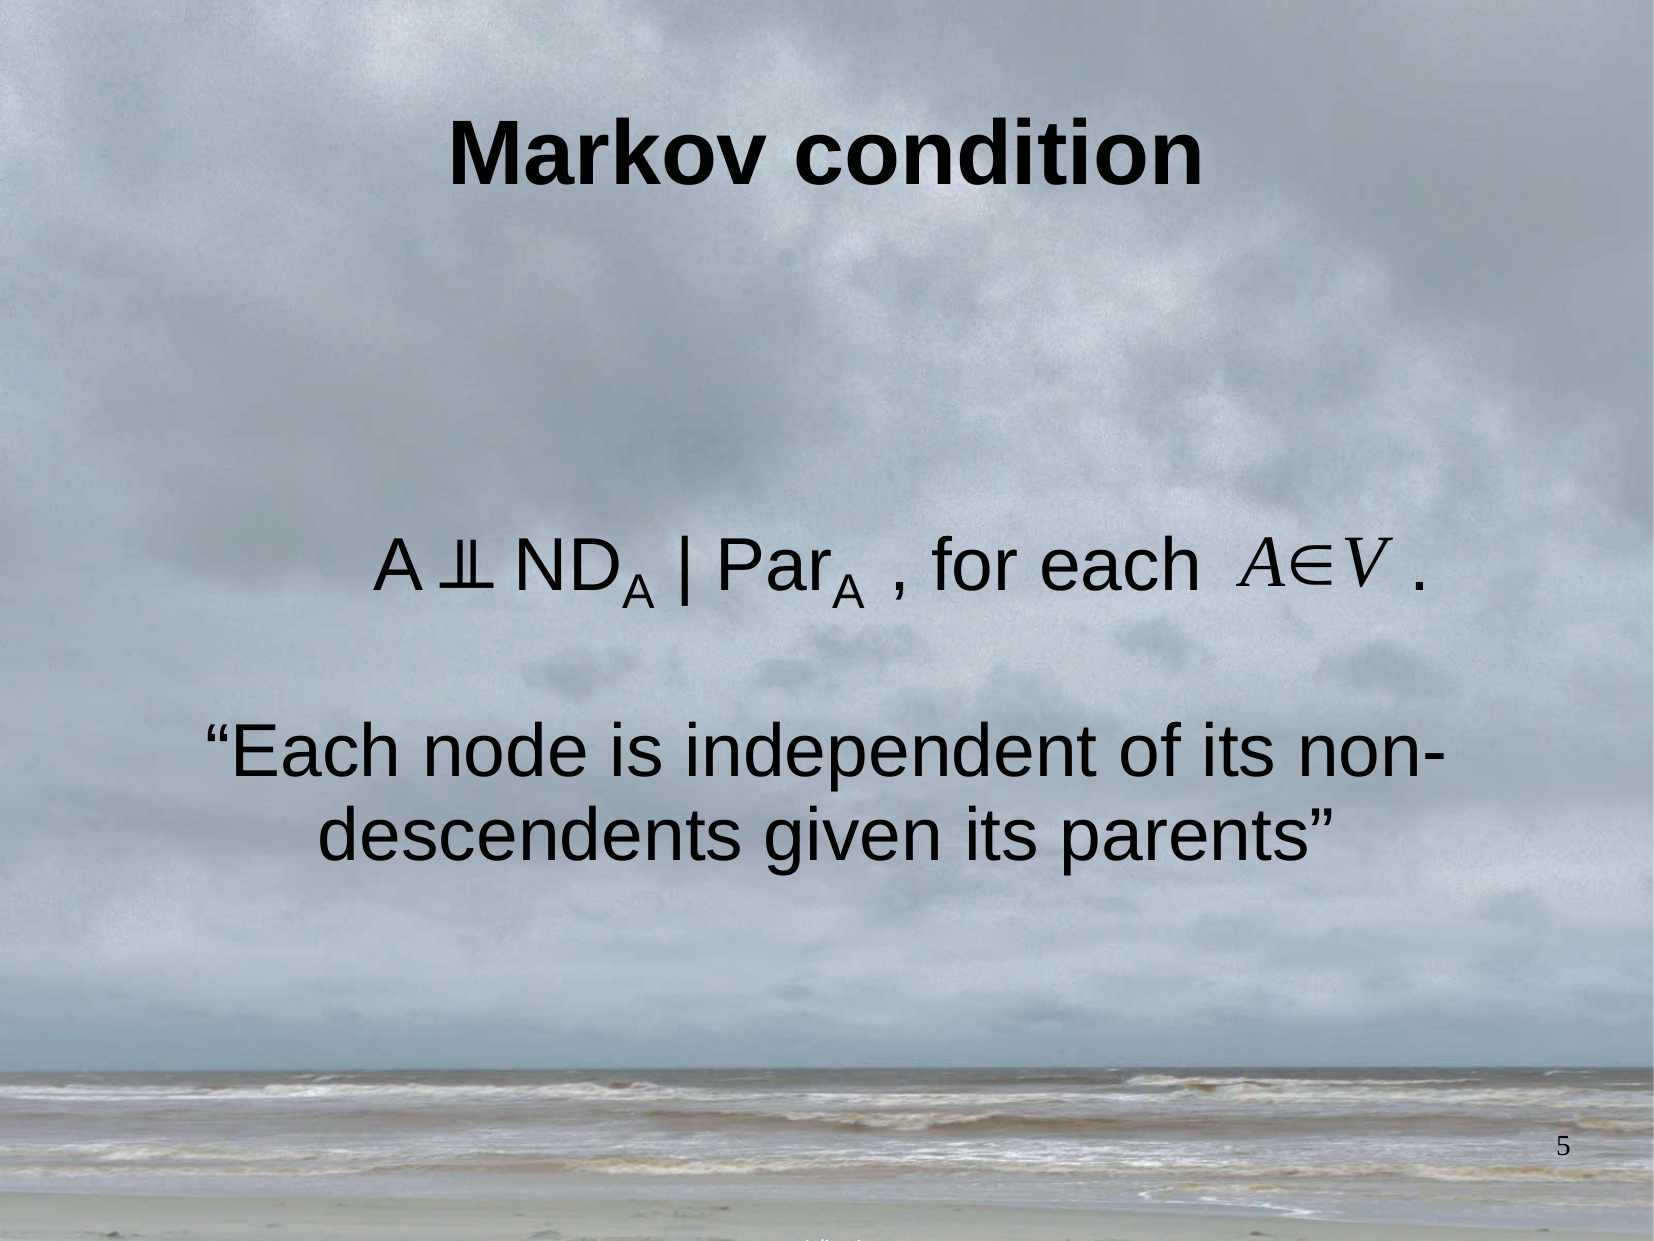

# Markov condition
		A ╨ NDA | ParA , for each .
“Each node is independent of its non-descendents given its parents”
5